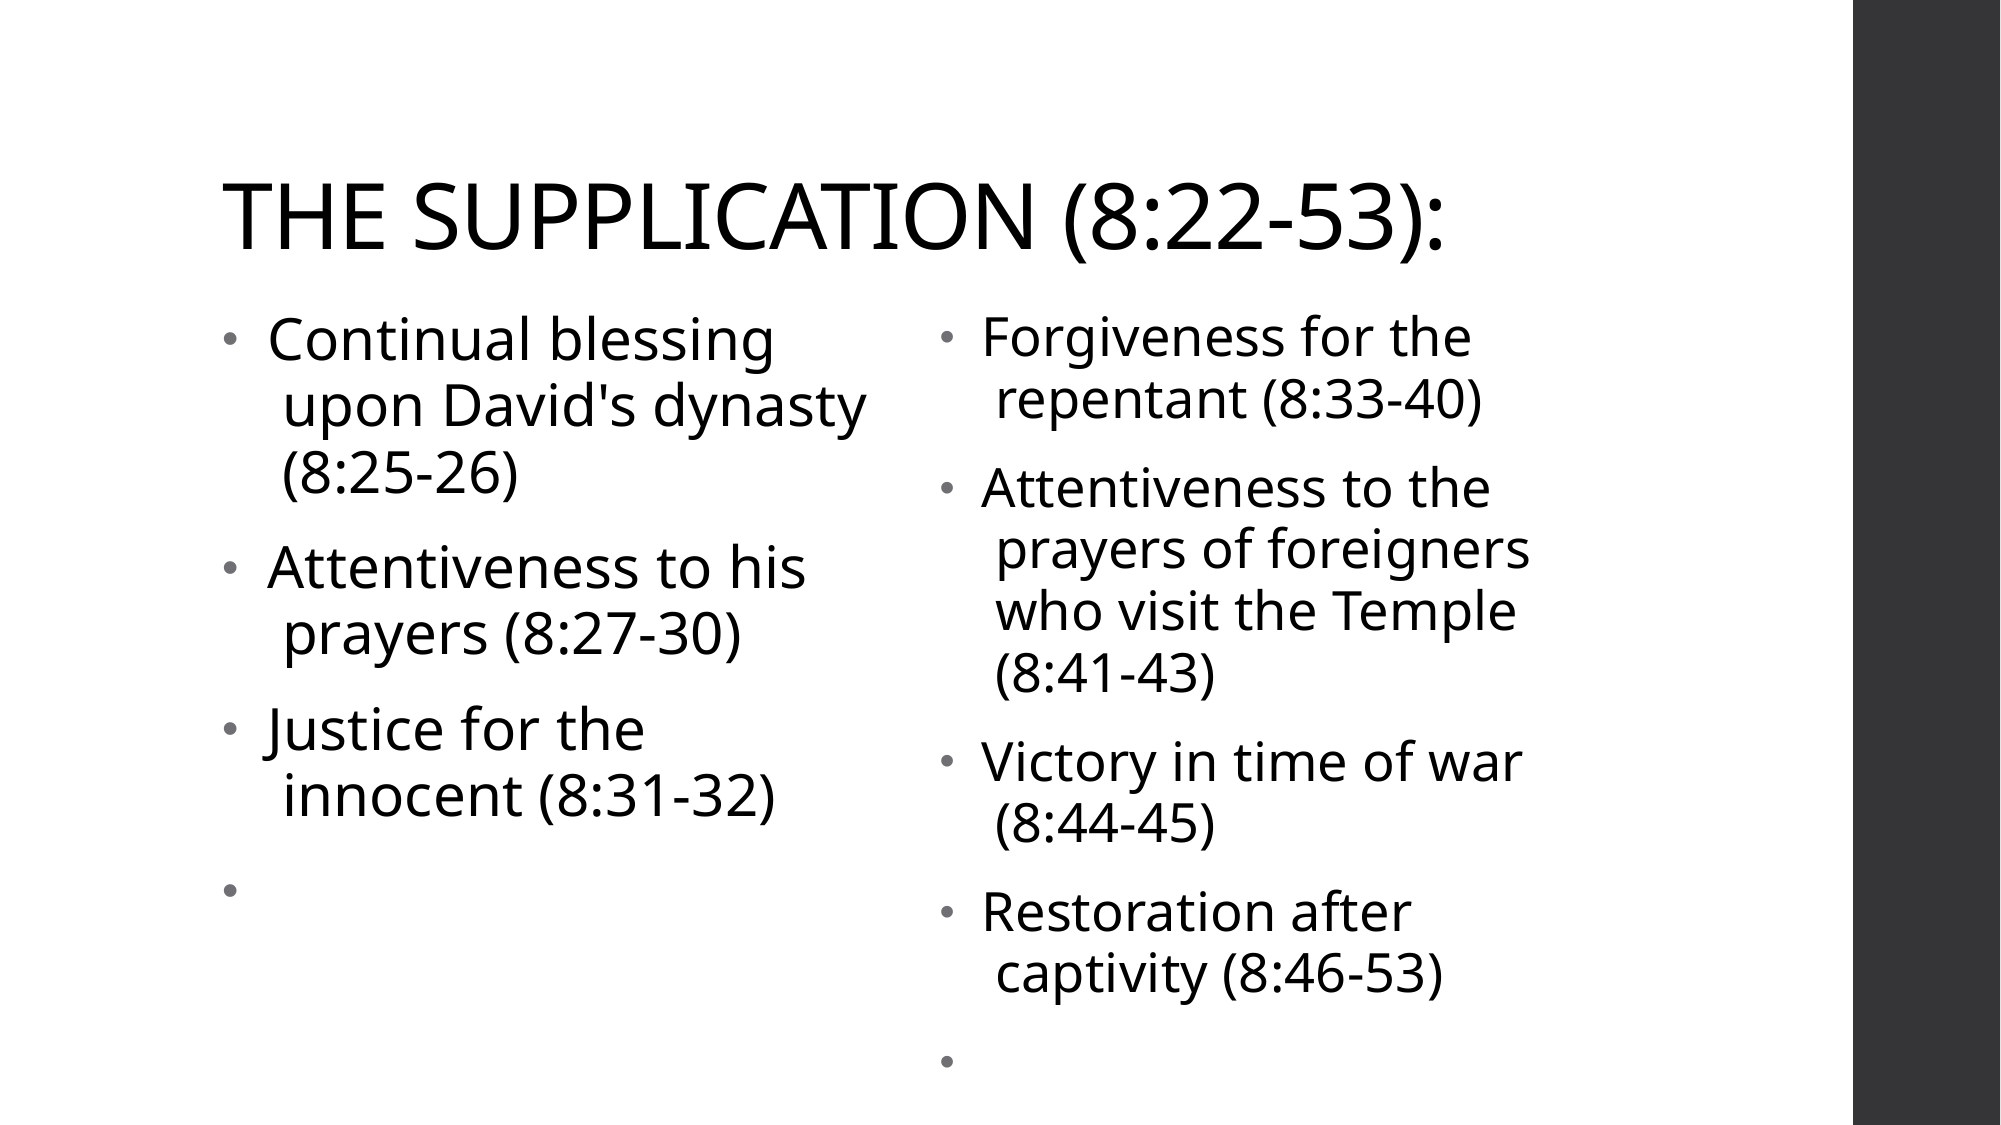

# THE SUPPLICATION (8:22-53):
 Continual blessing upon David's dynasty (8:25-26)
 Attentiveness to his prayers (8:27-30)
 Justice for the innocent (8:31-32)
 Forgiveness for the repentant (8:33-40)
 Attentiveness to the prayers of foreigners who visit the Temple (8:41-43)
 Victory in time of war (8:44-45)
 Restoration after captivity (8:46-53)